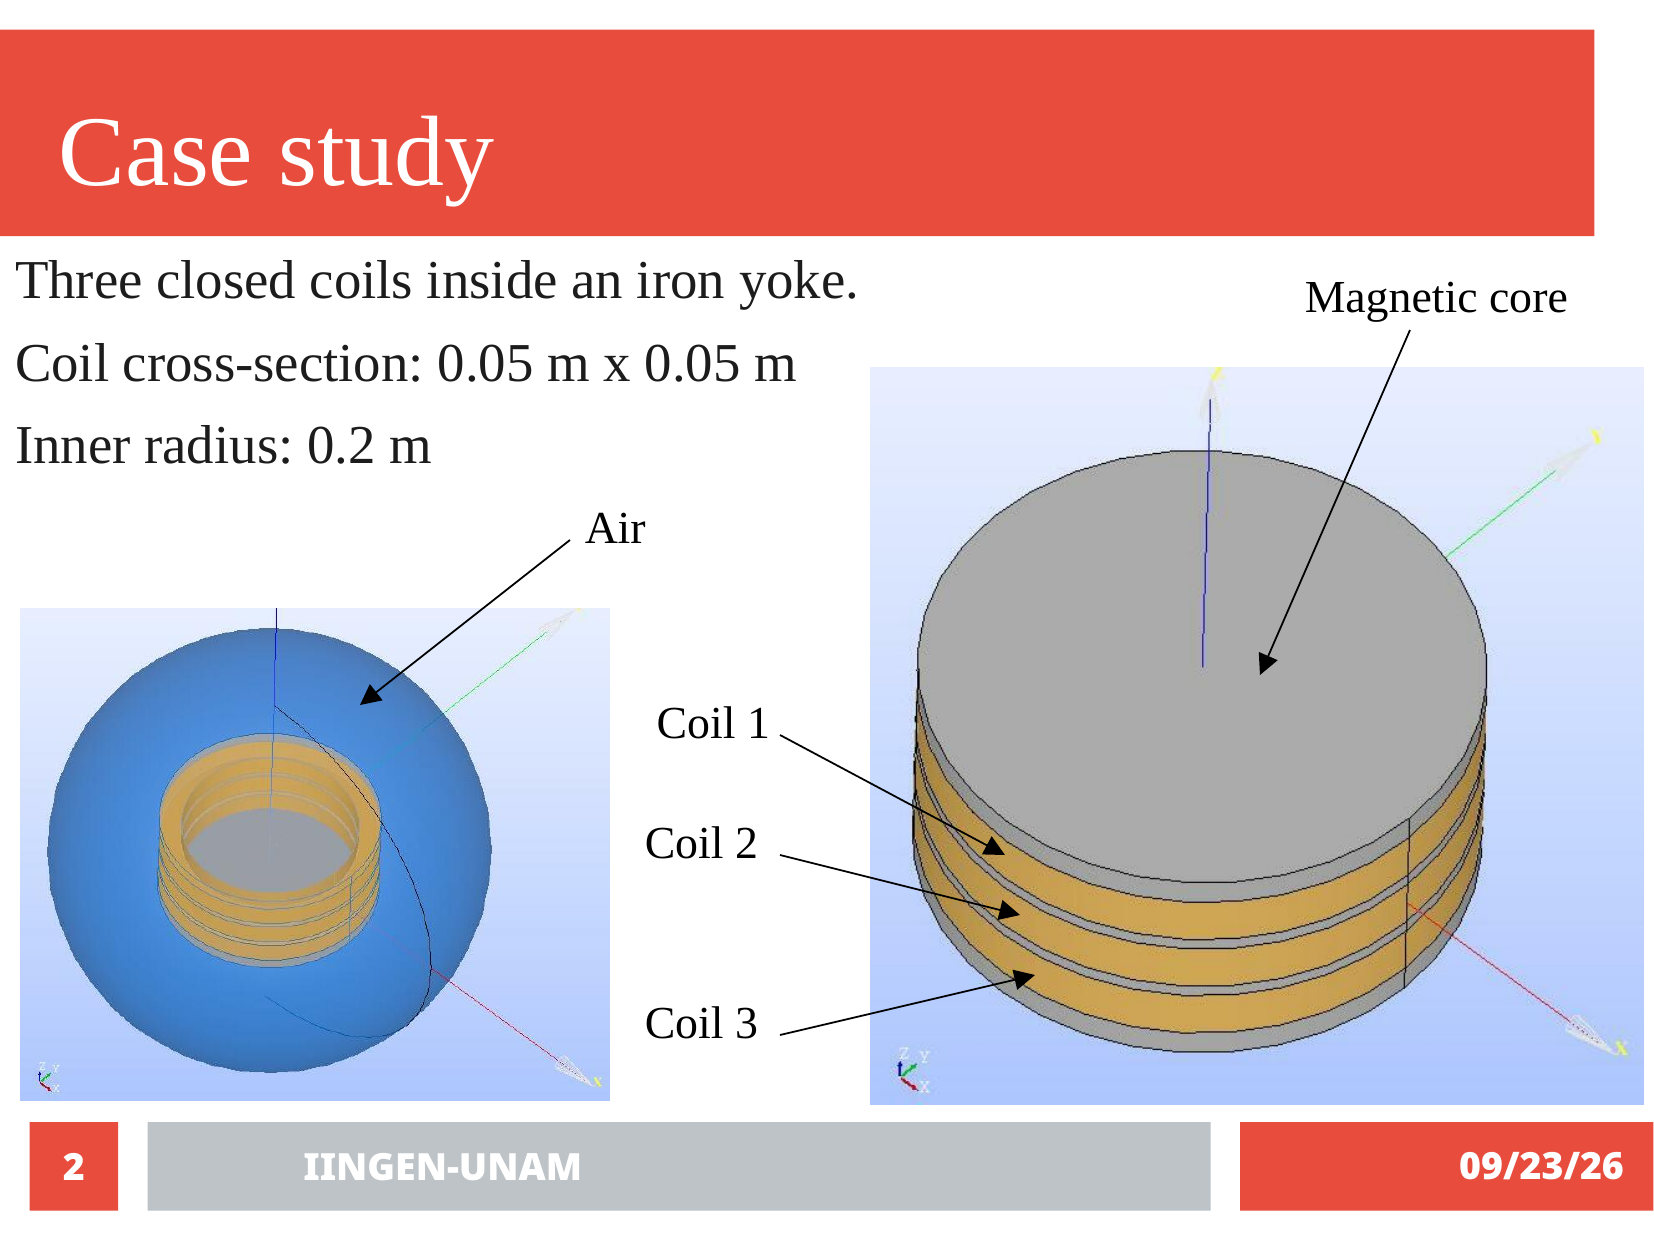

# Case study
Three closed coils inside an iron yoke.
Coil cross-section: 0.05 m x 0.05 m
Inner radius: 0.2 m
Magnetic core
Air
Coil 1
Coil 2
Coil 3
2
IINGEN-UNAM